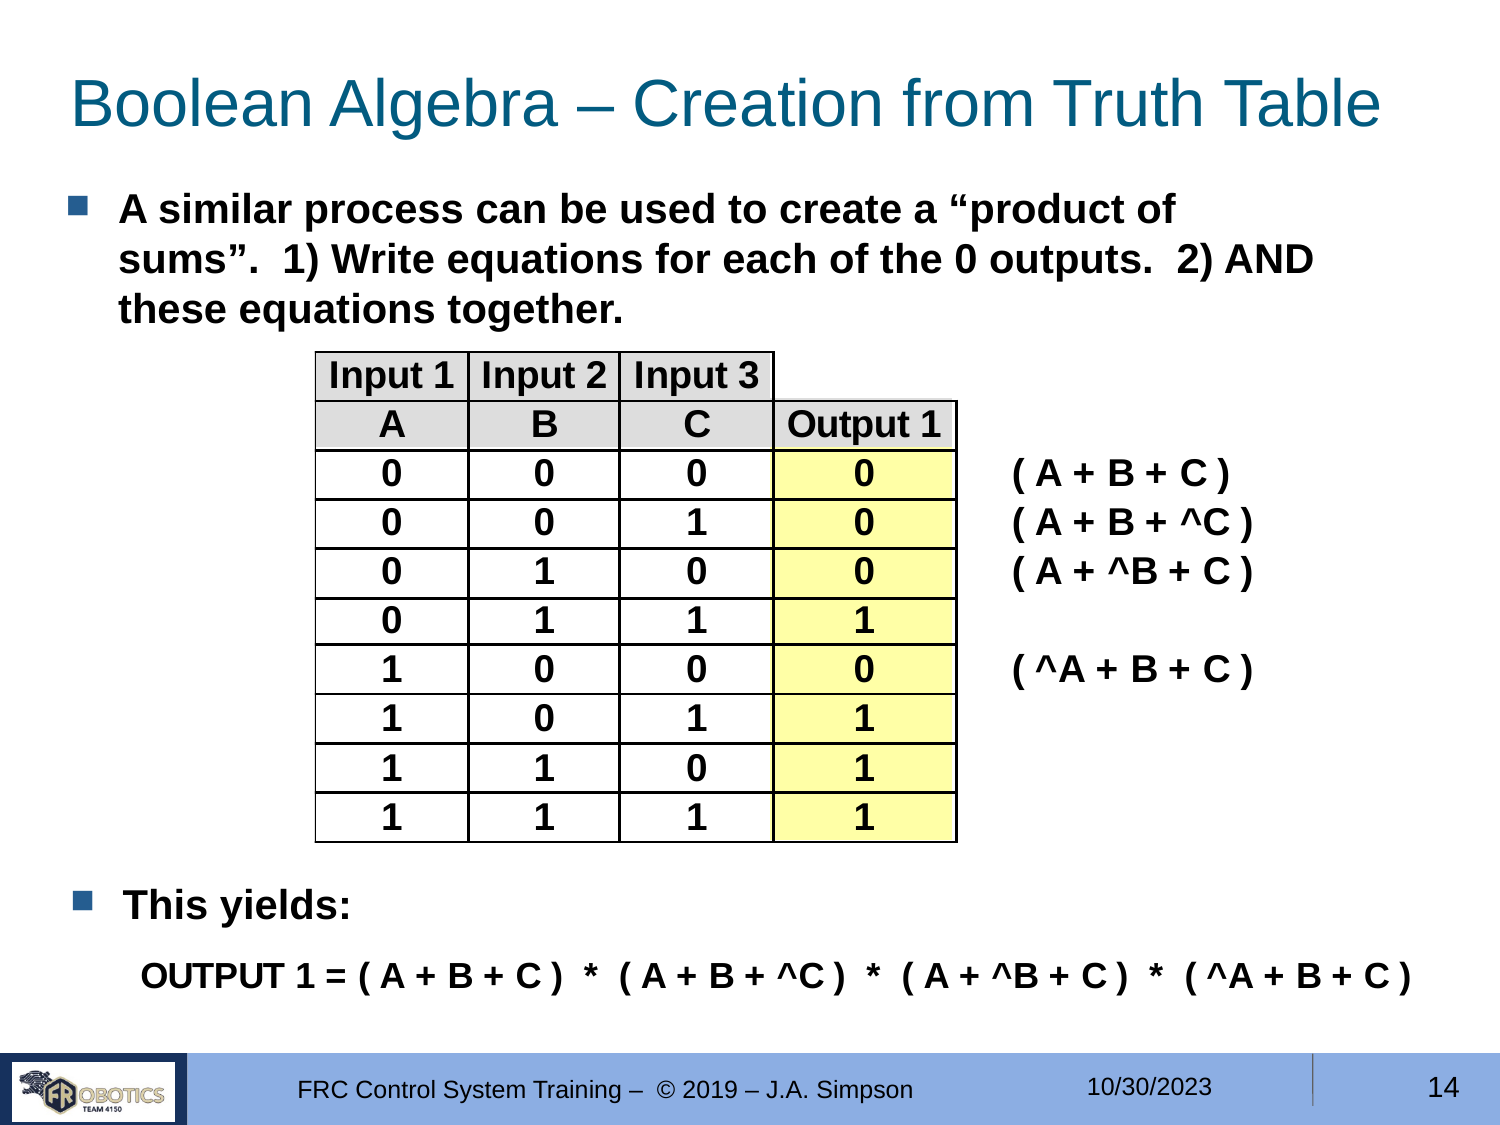

# Boolean Algebra – Creation from Truth Table
A similar process can be used to create a “product of sums”. 1) Write equations for each of the 0 outputs. 2) AND these equations together.
This yields:
10/30/2023
FRC Control System Training – © 2019 – J.A. Simpson